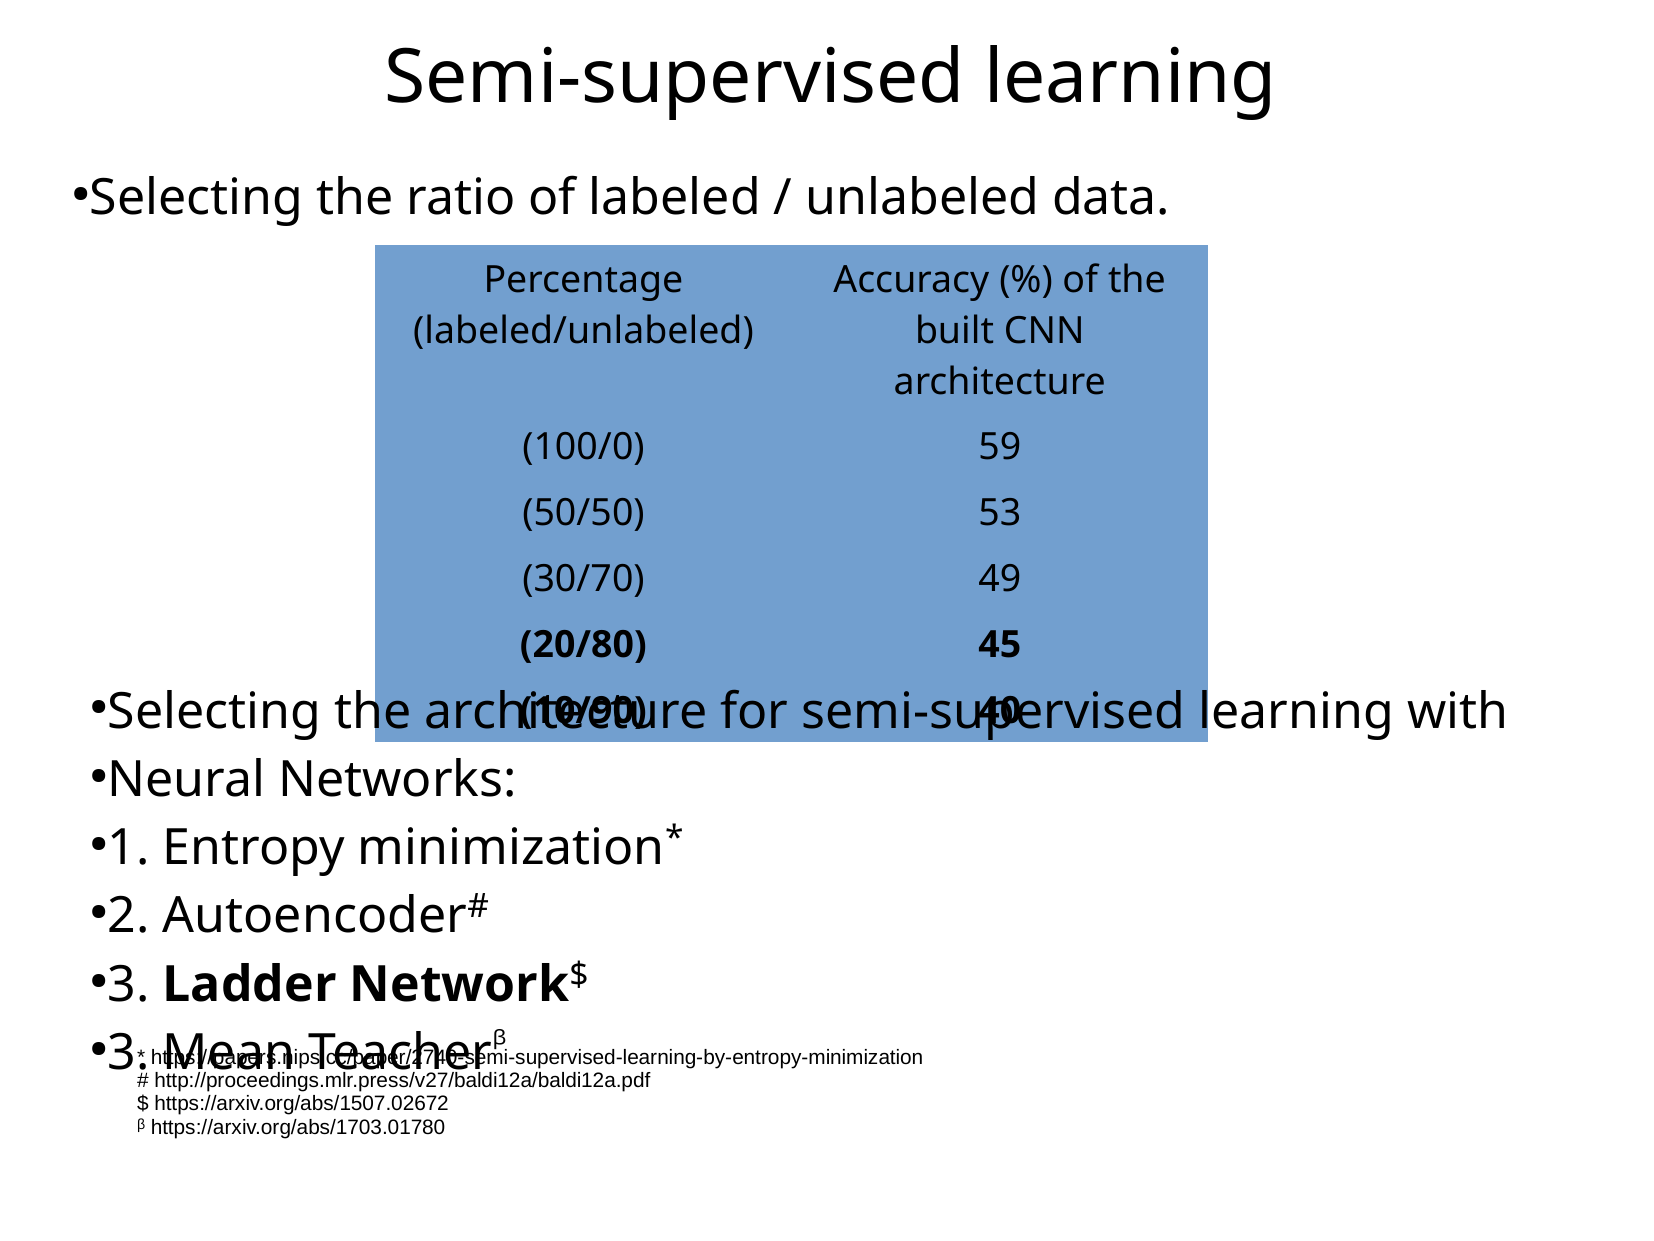

# Semi-supervised learning
Selecting the ratio of labeled / unlabeled data.
| Percentage (labeled/unlabeled) | Accuracy (%) of the built CNN architecture |
| --- | --- |
| (100/0) | 59 |
| (50/50) | 53 |
| (30/70) | 49 |
| (20/80) | 45 |
| (10/90) | 40 |
Selecting the architecture for semi-supervised learning with
Neural Networks:
1. Entropy minimization*
2. Autoencoder#
3. Ladder Network$
3. Mean Teacherᵝ
* https://papers.nips.cc/paper/2740-semi-supervised-learning-by-entropy-minimization
# http://proceedings.mlr.press/v27/baldi12a/baldi12a.pdf
$ https://arxiv.org/abs/1507.02672
ᵝ https://arxiv.org/abs/1703.01780